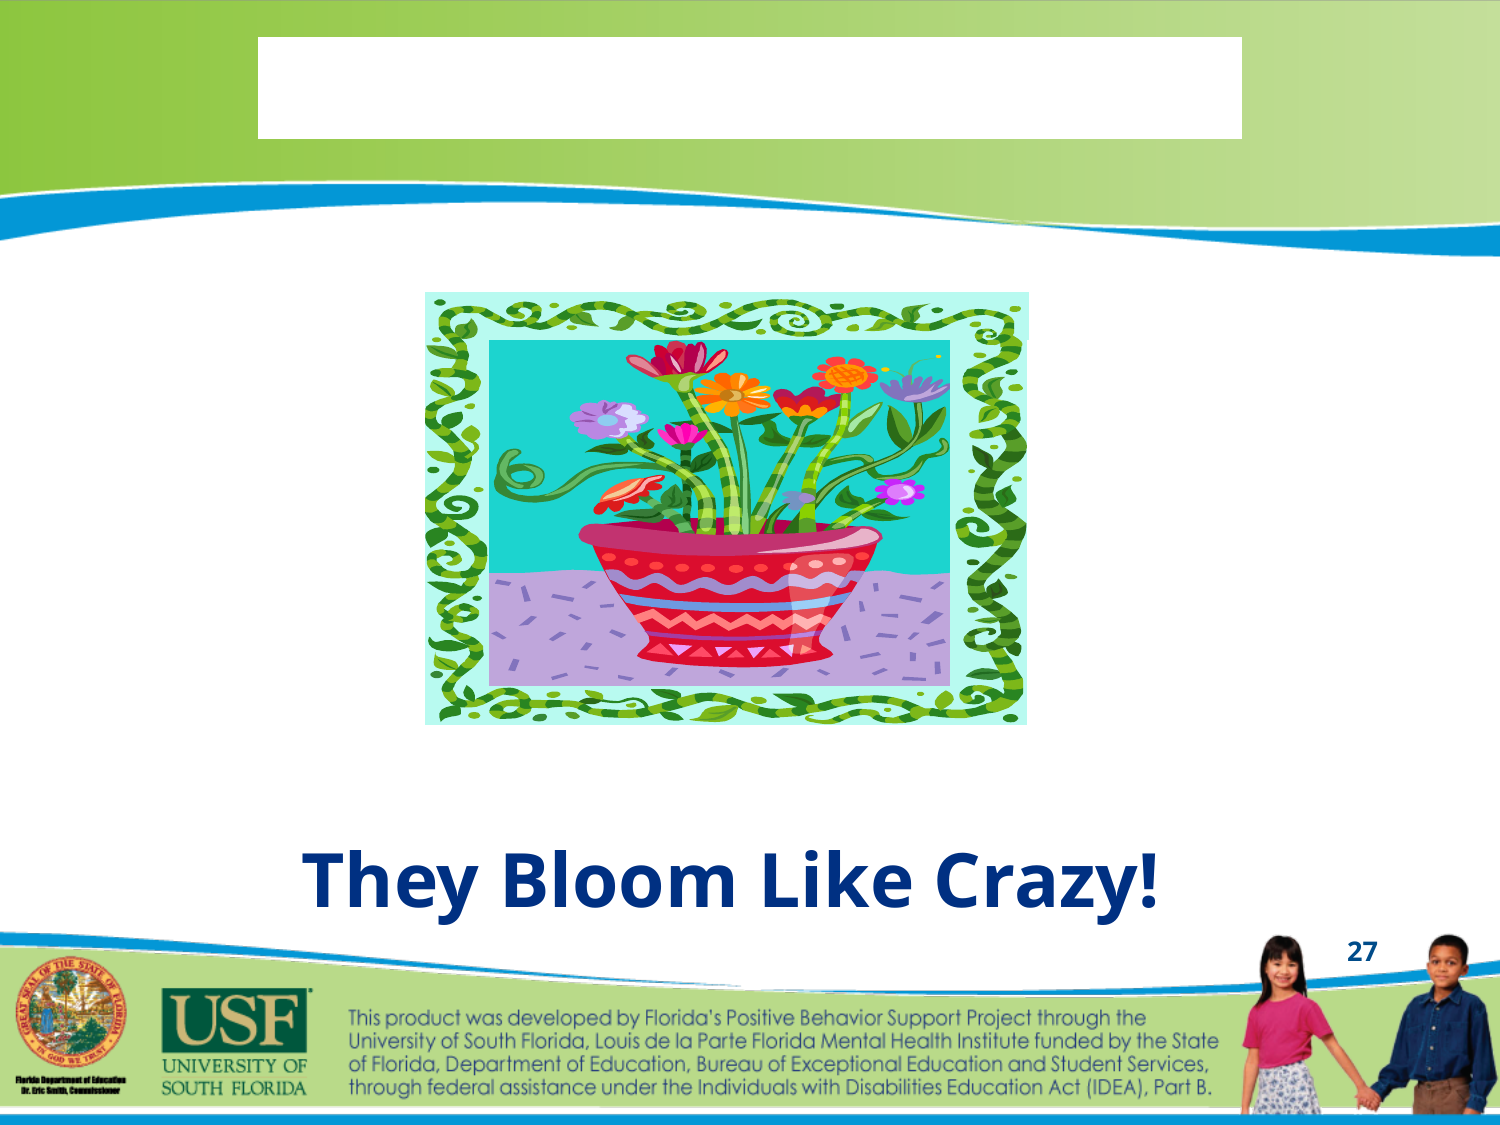

# In The Right Environment,
They Bloom Like Crazy!